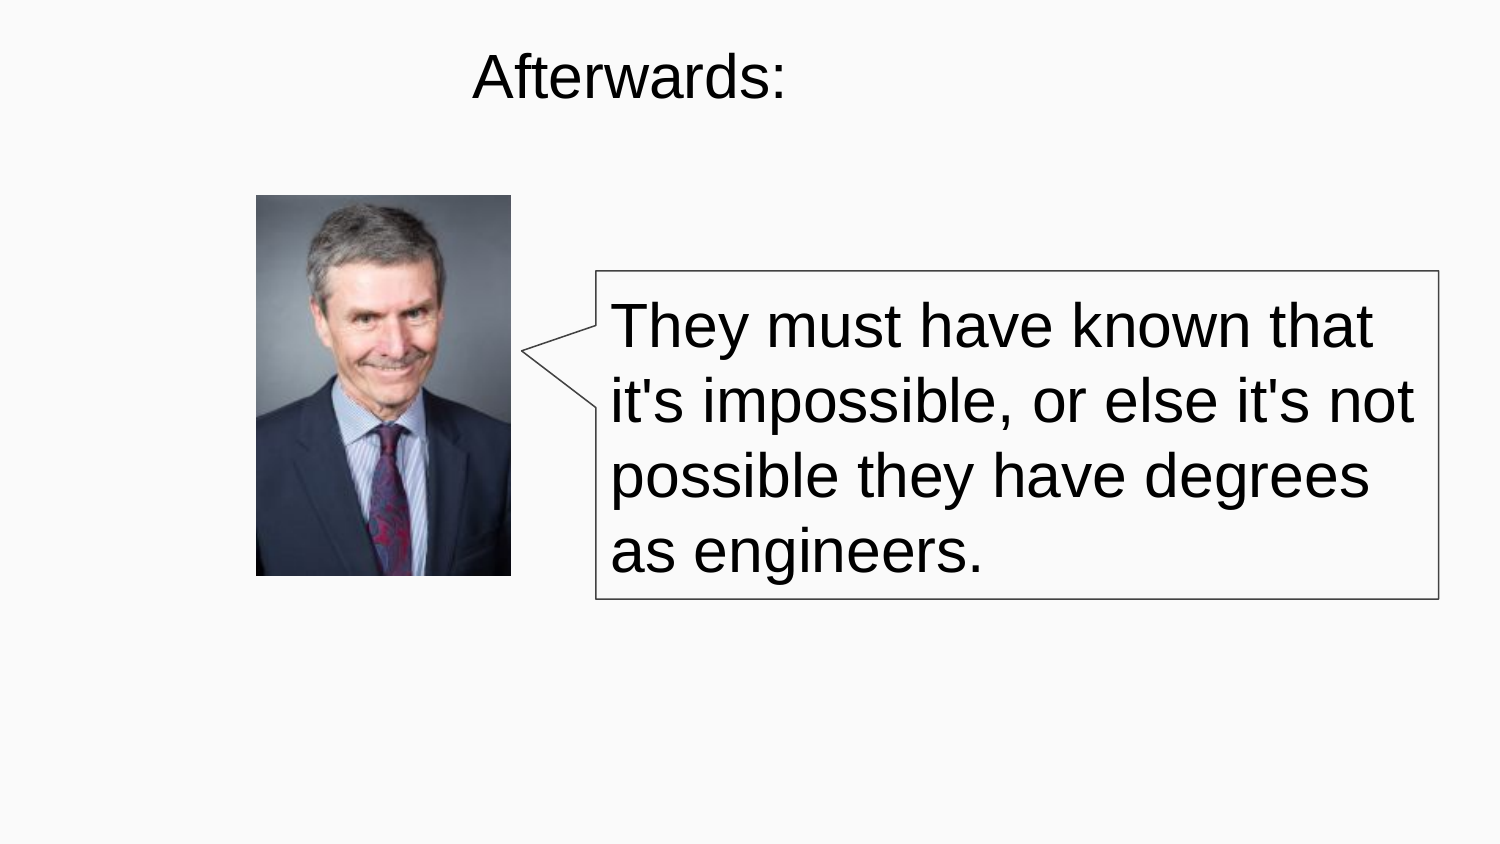

Afterwards:
They must have known that it's impossible, or else it's not possible they have degrees as engineers.